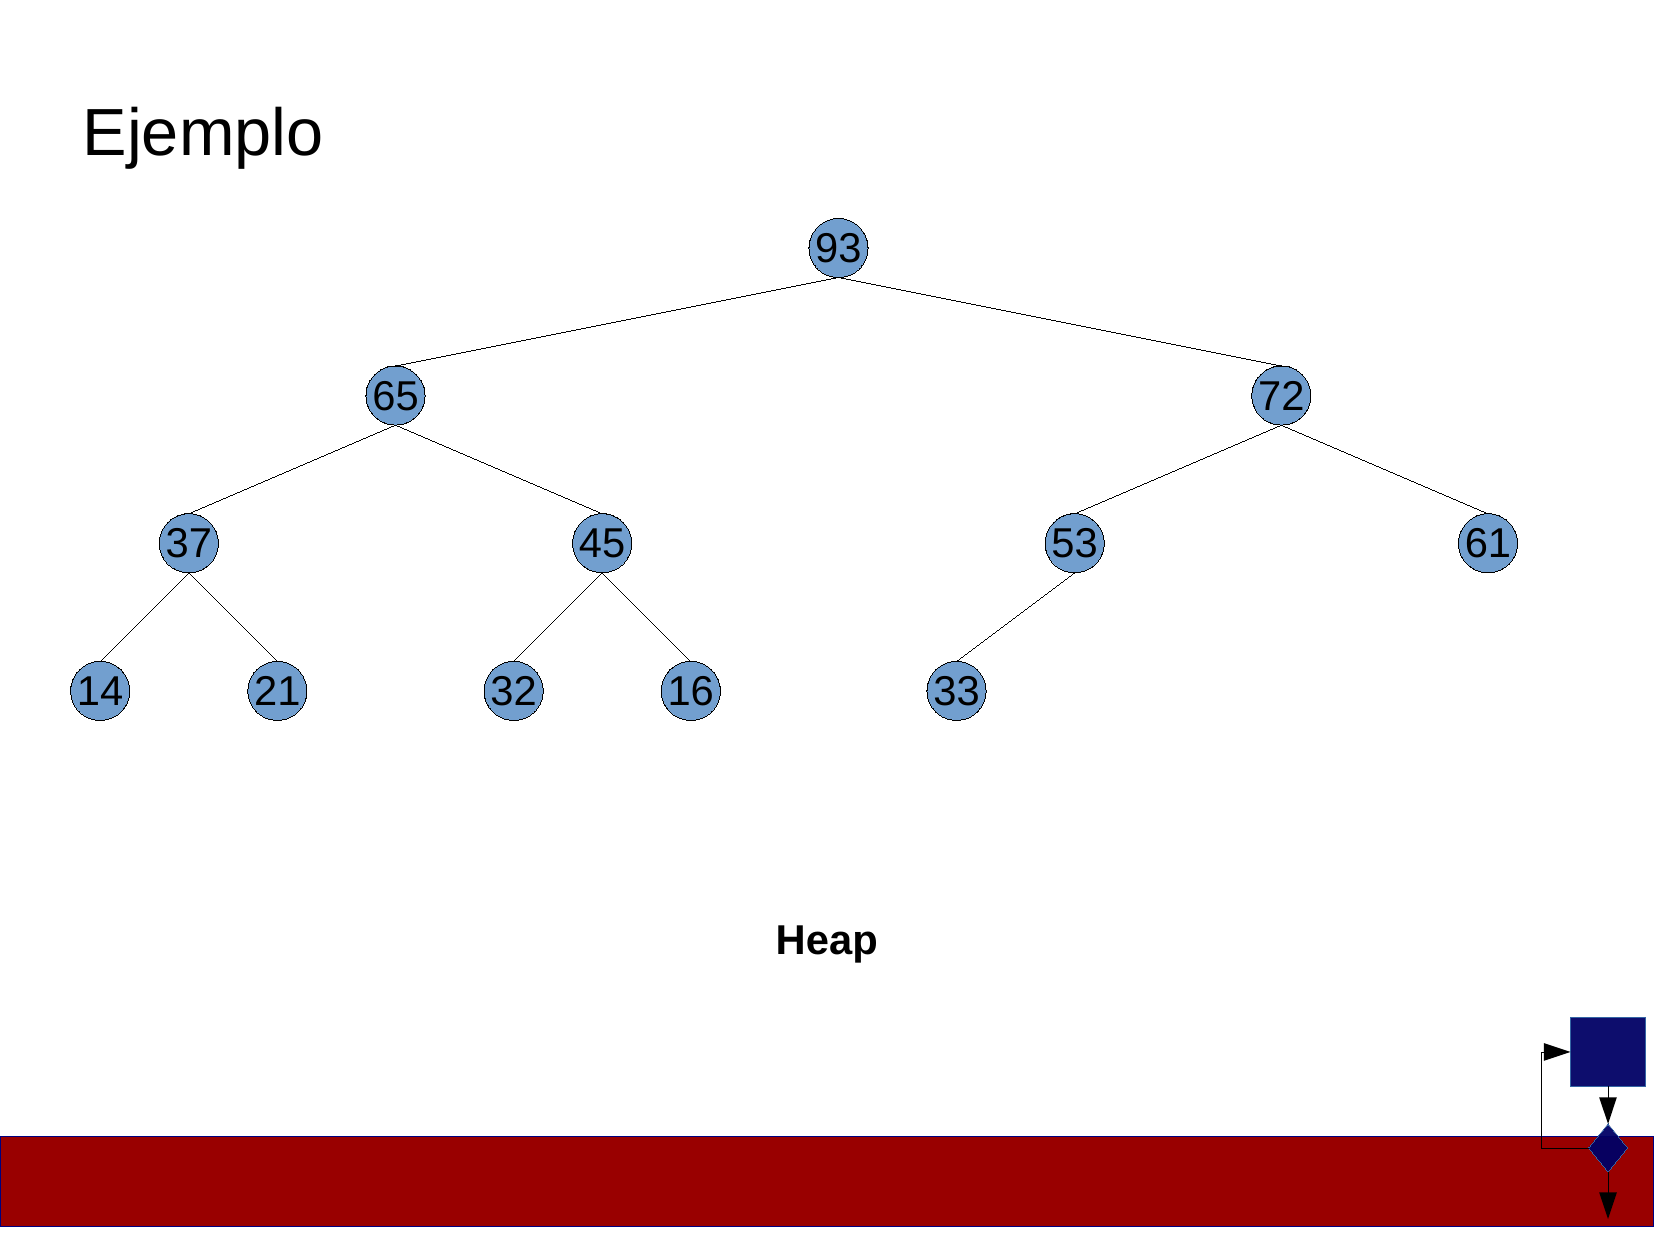

# Ejemplo
Heap
93
65
72
37
45
53
61
14
21
32
16
33